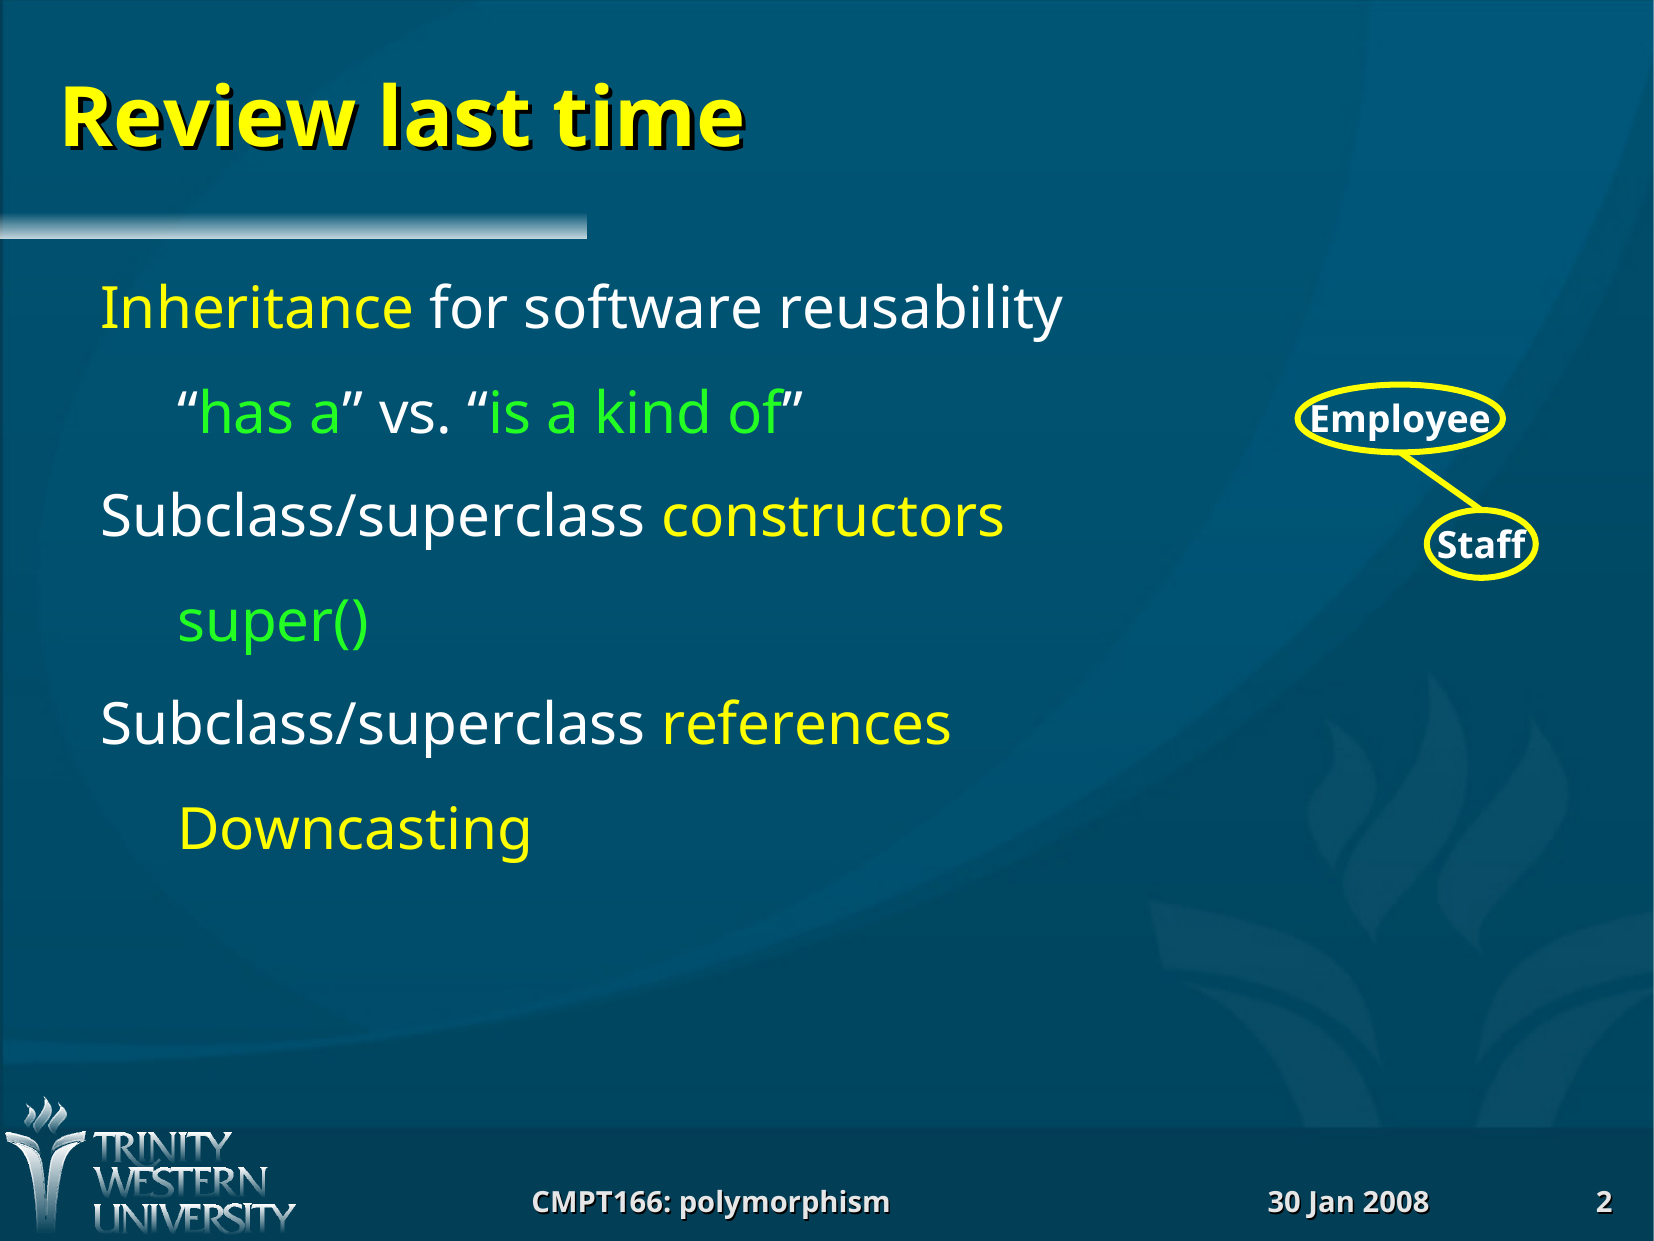

# Review last time
Inheritance for software reusability
“has a” vs. “is a kind of”
Subclass/superclass constructors
super()
Subclass/superclass references
Downcasting
Employee
Staff
CMPT166: polymorphism
30 Jan 2008
2